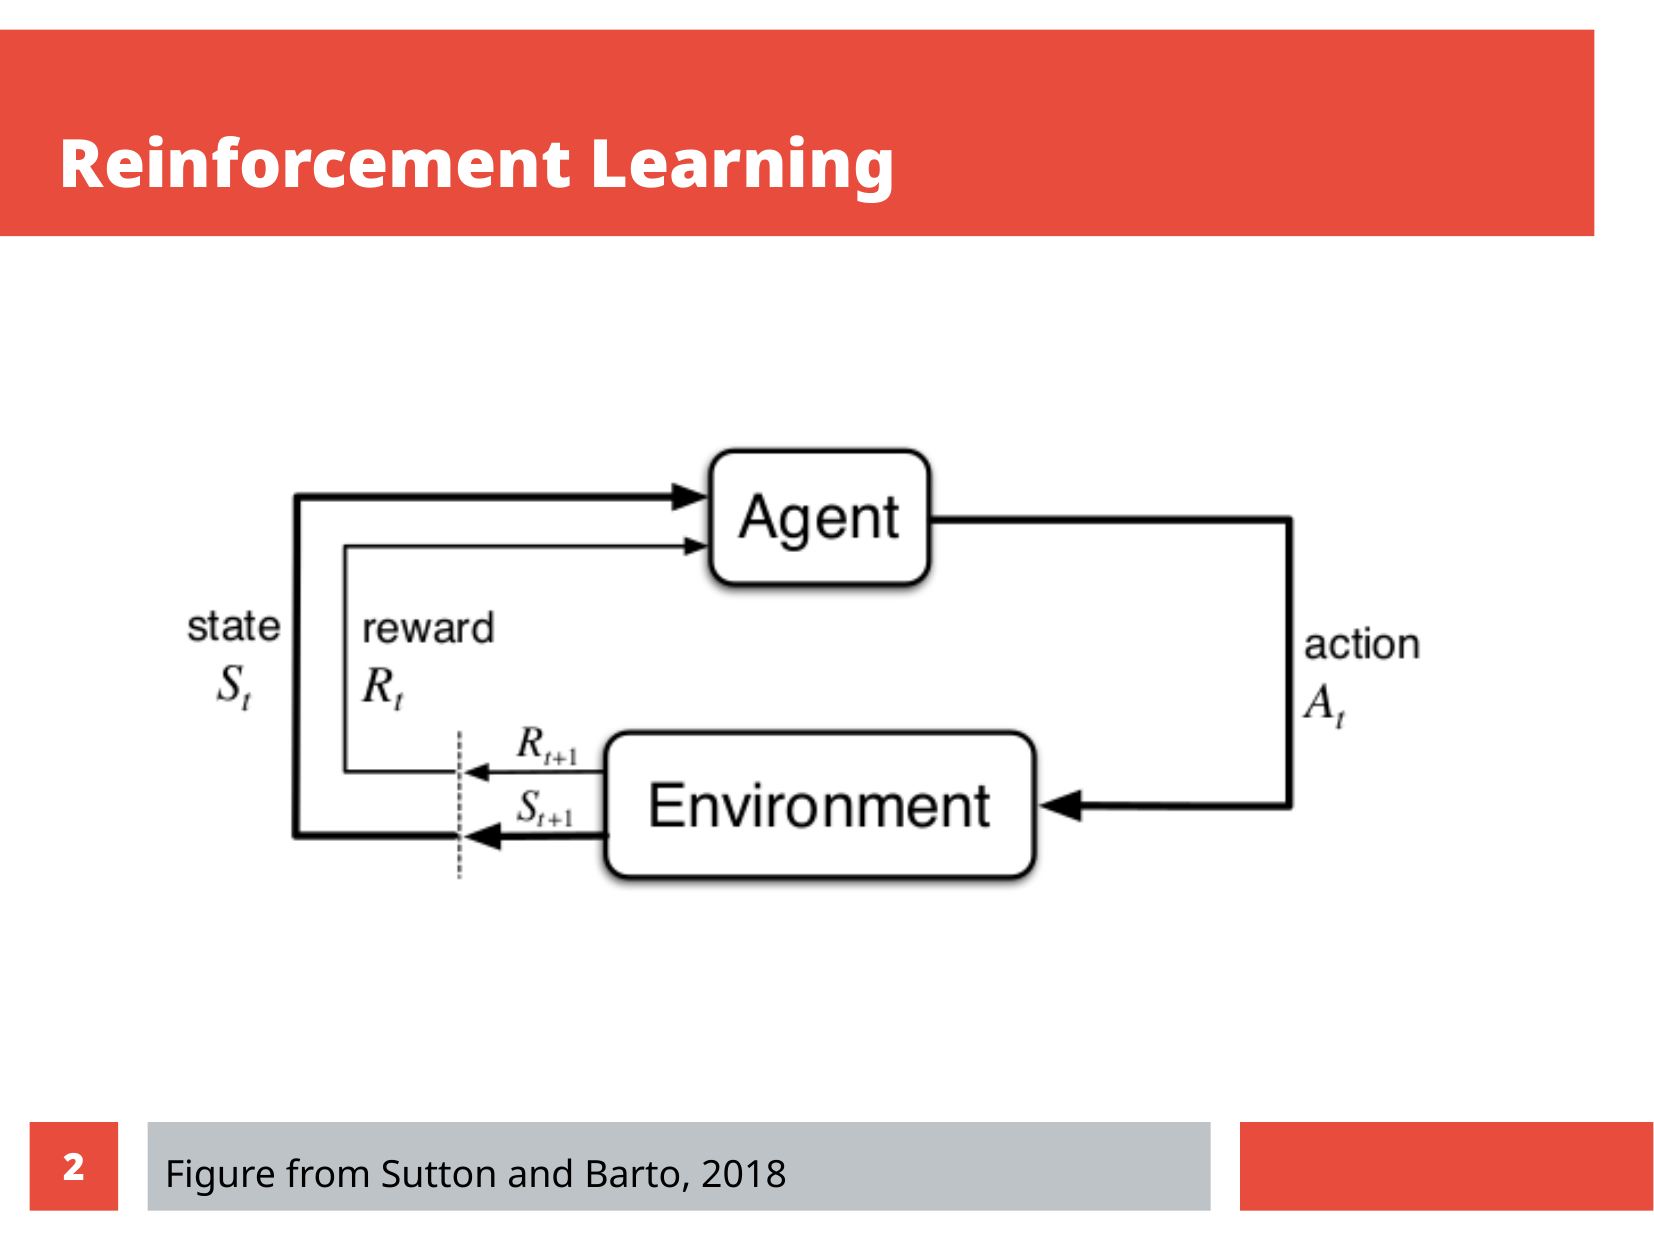

# Reinforcement Learning
2
Figure from Sutton and Barto, 2018